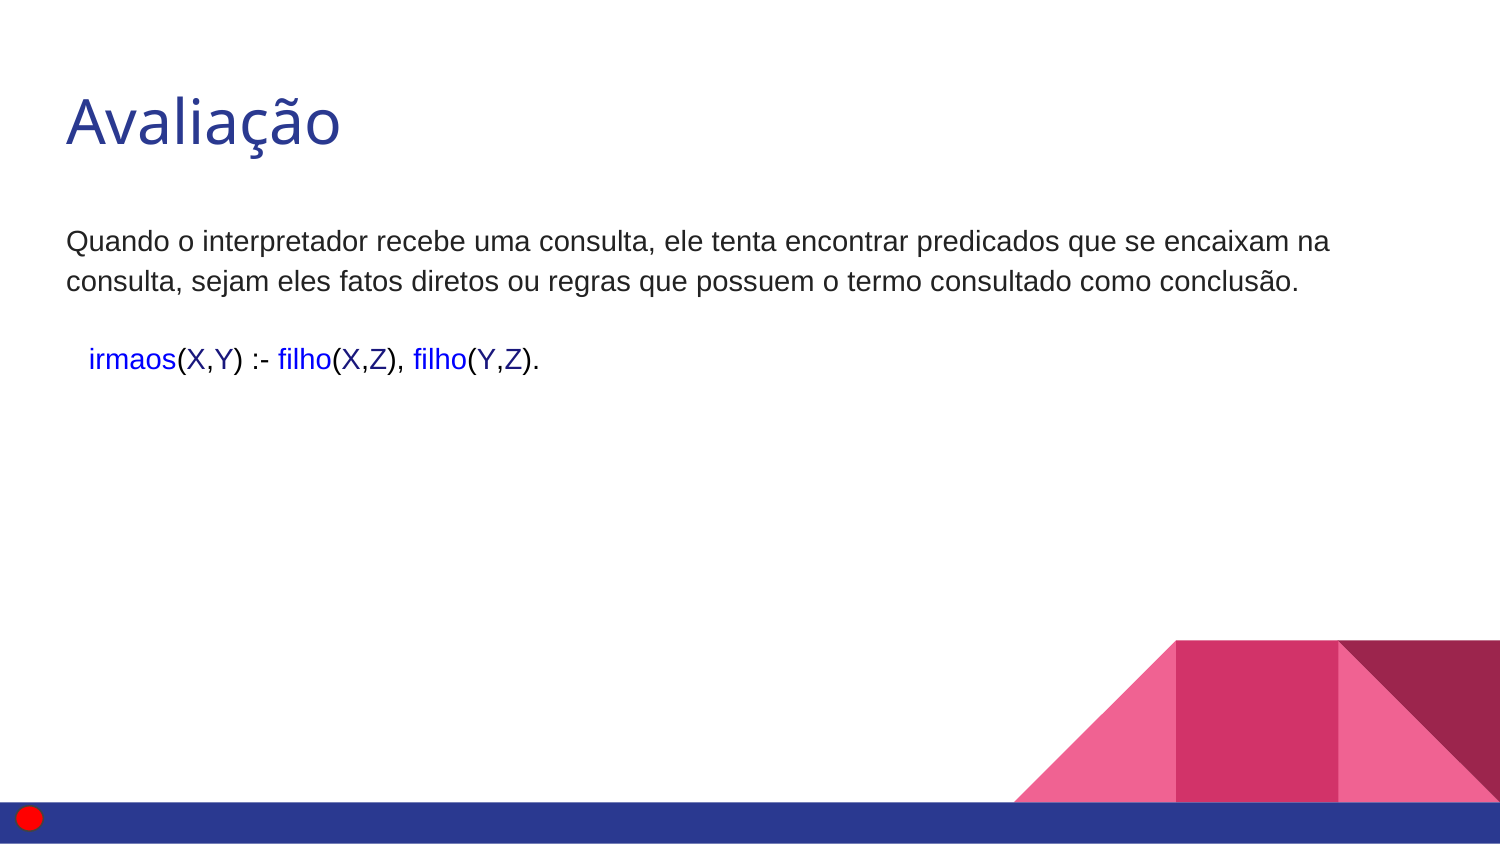

# Avaliação
Quando o interpretador recebe uma consulta, ele tenta encontrar predicados que se encaixam na consulta, sejam eles fatos diretos ou regras que possuem o termo consultado como conclusão.
irmaos(X,Y) :- filho(X,Z), filho(Y,Z).